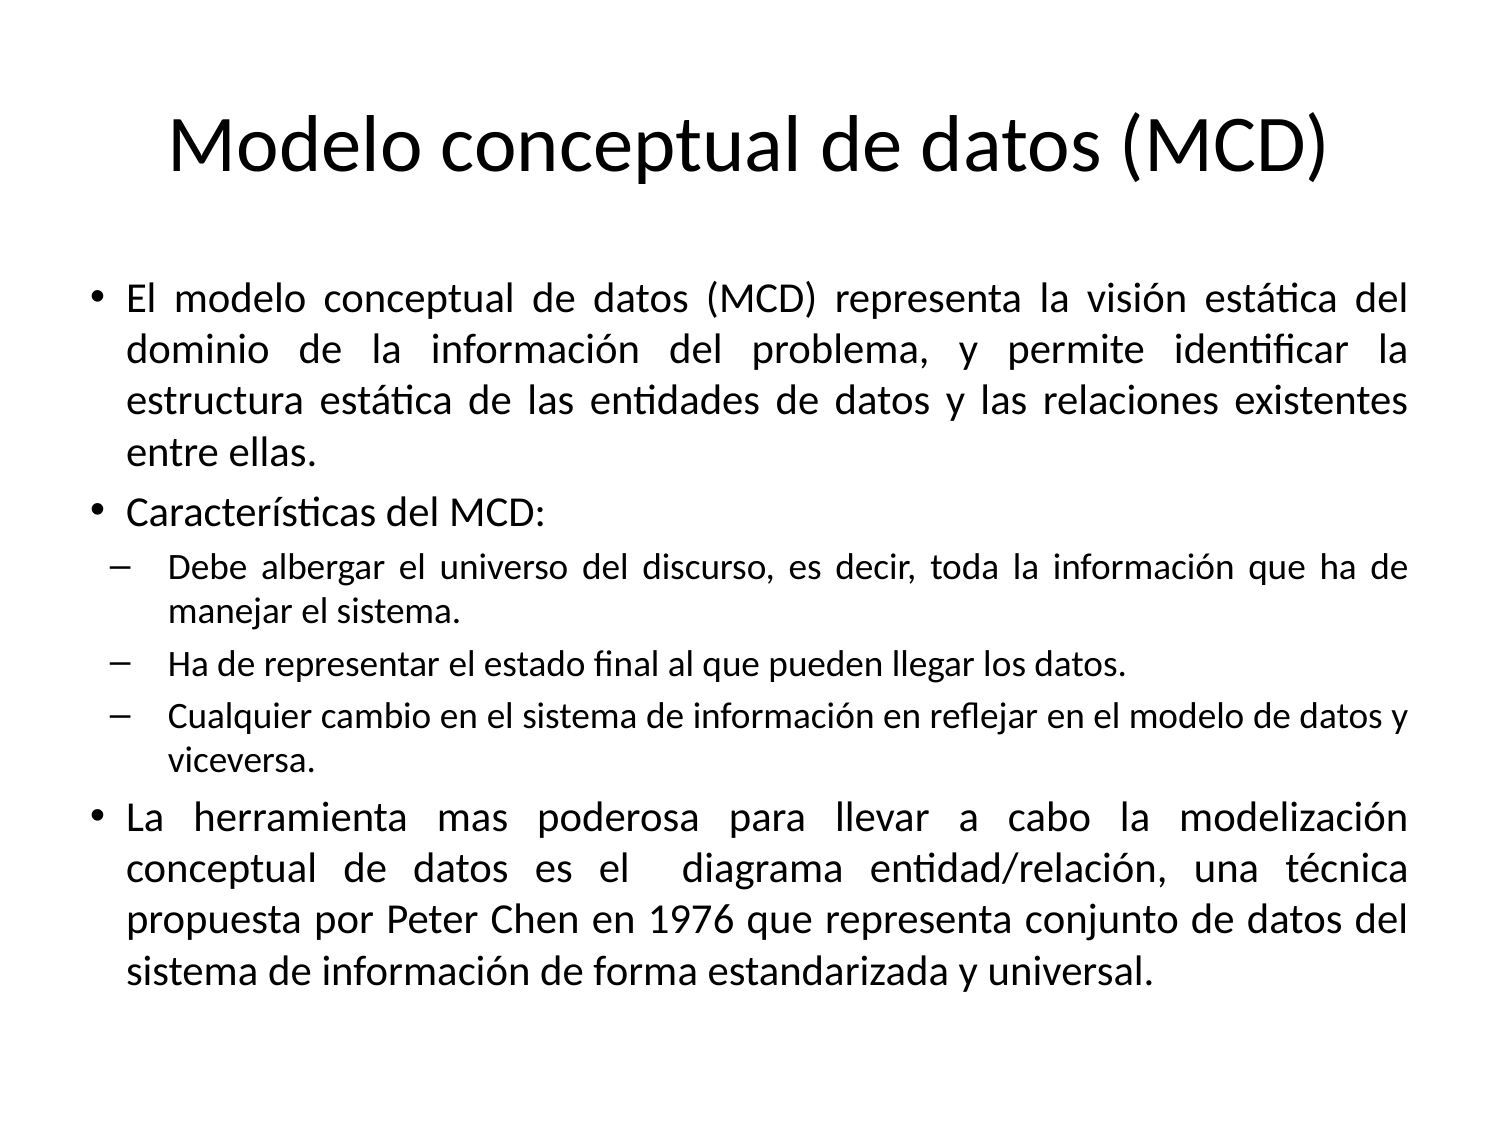

# Modelo conceptual de datos (MCD)
El modelo conceptual de datos (MCD) representa la visión estática del dominio de la información del problema, y permite identificar la estructura estática de las entidades de datos y las relaciones existentes entre ellas.
Características del MCD:
Debe albergar el universo del discurso, es decir, toda la información que ha de manejar el sistema.
Ha de representar el estado final al que pueden llegar los datos.
Cualquier cambio en el sistema de información en reflejar en el modelo de datos y viceversa.
La herramienta mas poderosa para llevar a cabo la modelización conceptual de datos es el diagrama entidad/relación, una técnica propuesta por Peter Chen en 1976 que representa conjunto de datos del sistema de información de forma estandarizada y universal.